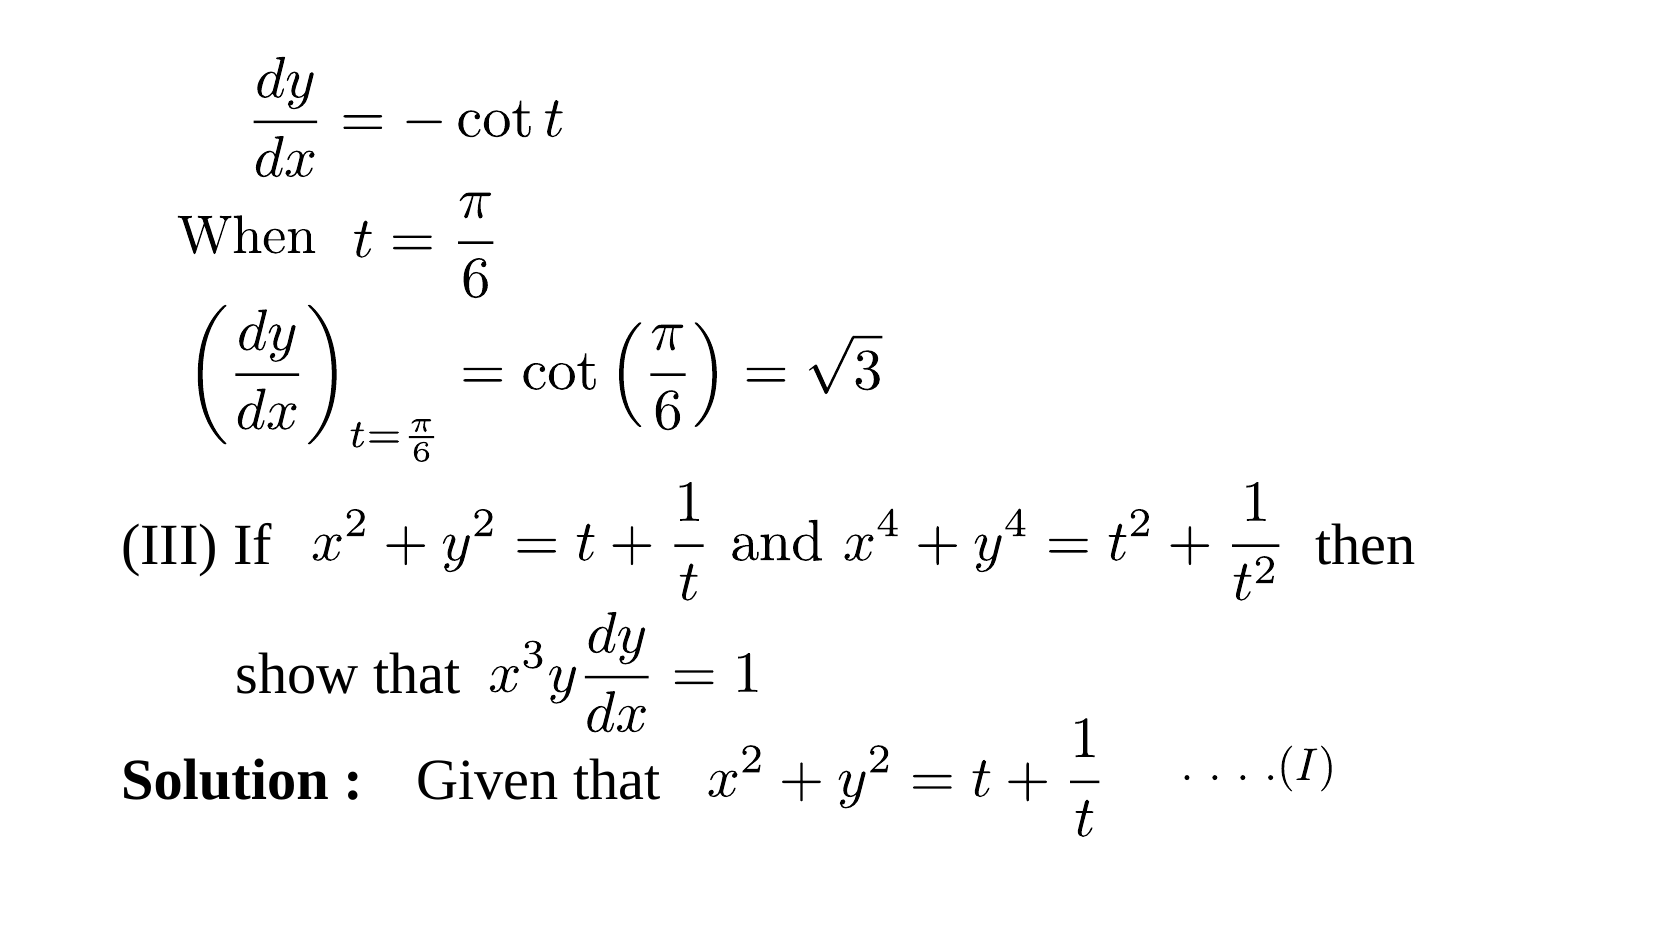

# (III) If then show that Solution : 	Given that